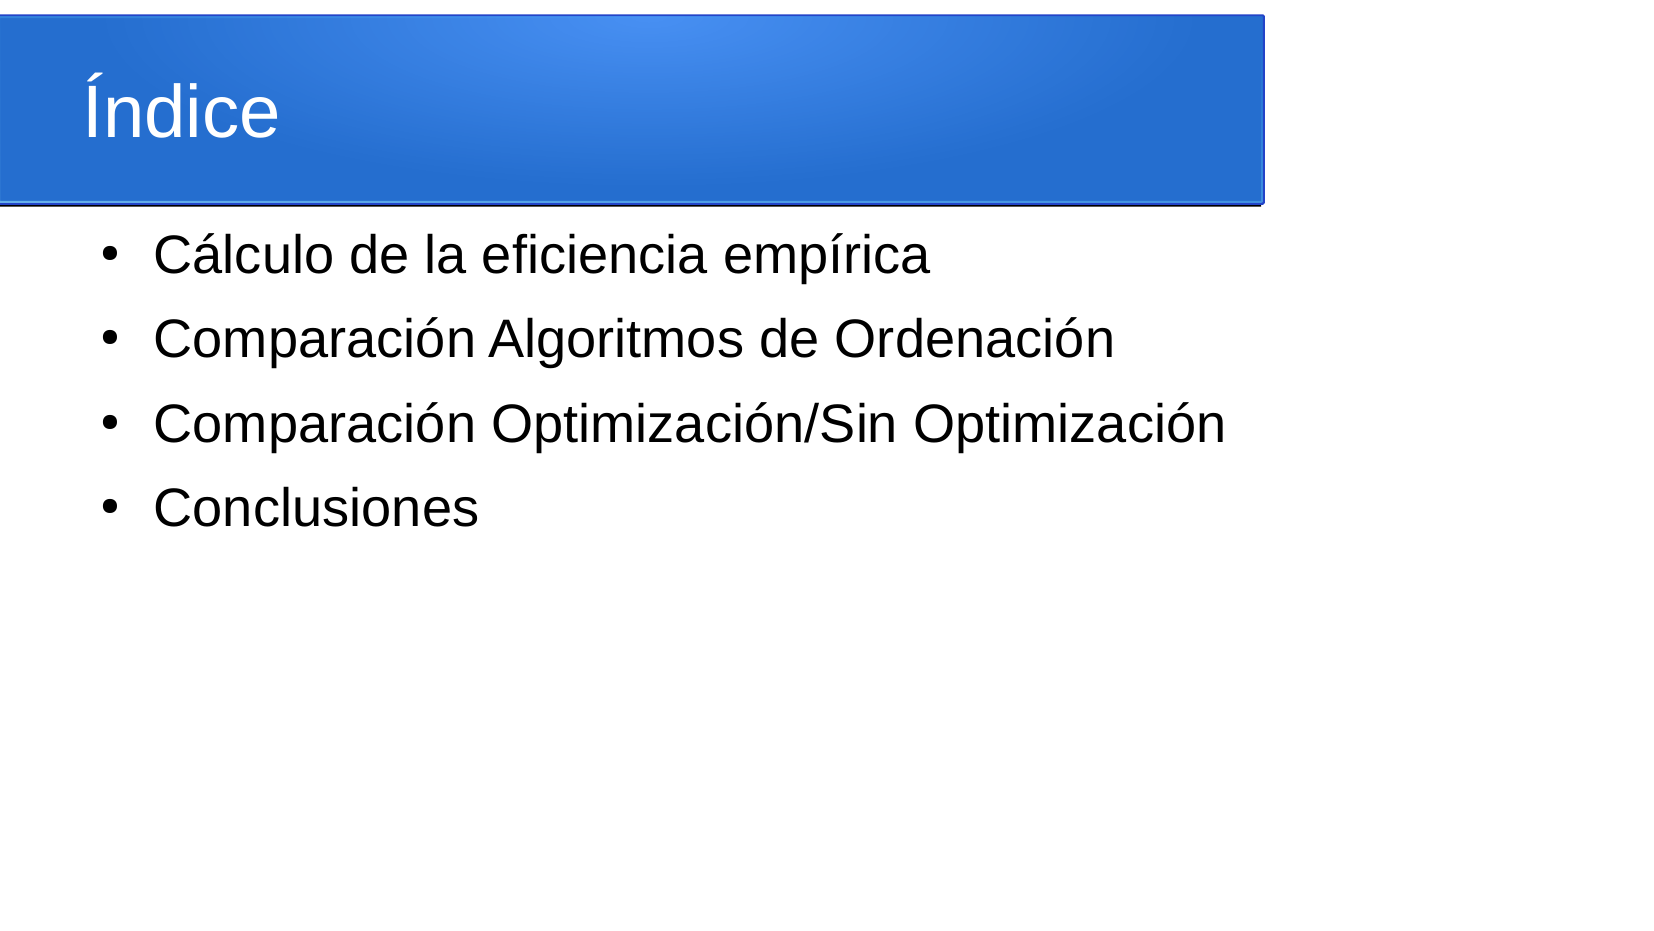

# Índice
Cálculo de la eficiencia empírica
Comparación Algoritmos de Ordenación
Comparación Optimización/Sin Optimización
Conclusiones